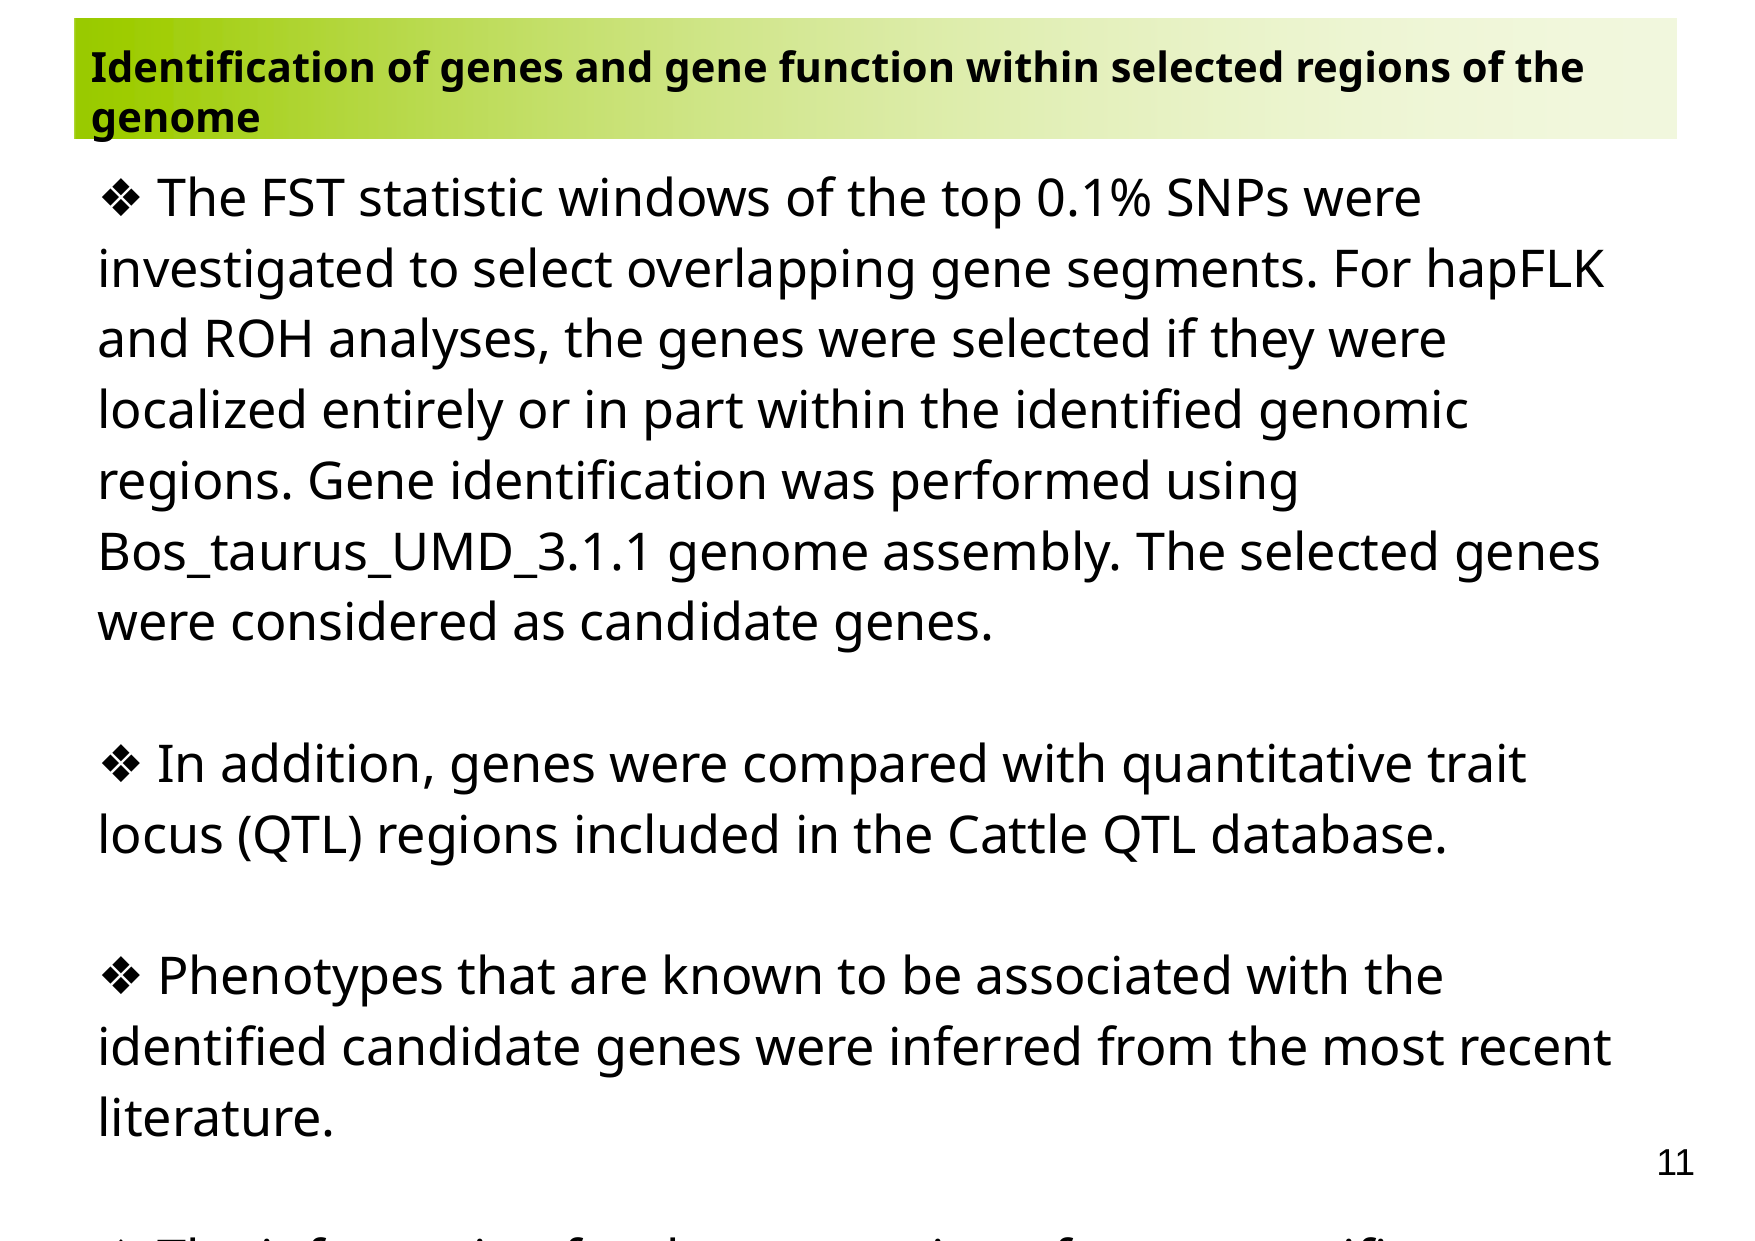

# Identification of genes and gene function within selected regions of the genome
❖ The FST statistic windows of the top 0.1% SNPs were investigated to select overlapping gene segments. For hapFLK and ROH analyses, the genes were selected if they were localized entirely or in part within the identified genomic regions. Gene identification was performed using Bos_taurus_UMD_3.1.1 genome assembly. The selected genes were considered as candidate genes.
❖ In addition, genes were compared with quantitative trait locus (QTL) regions included in the Cattle QTL database.
❖ Phenotypes that are known to be associated with the identified candidate genes were inferred from the most recent literature.
❖ The information for the annotation of some specific genes was sourced from Gene Cards.
11